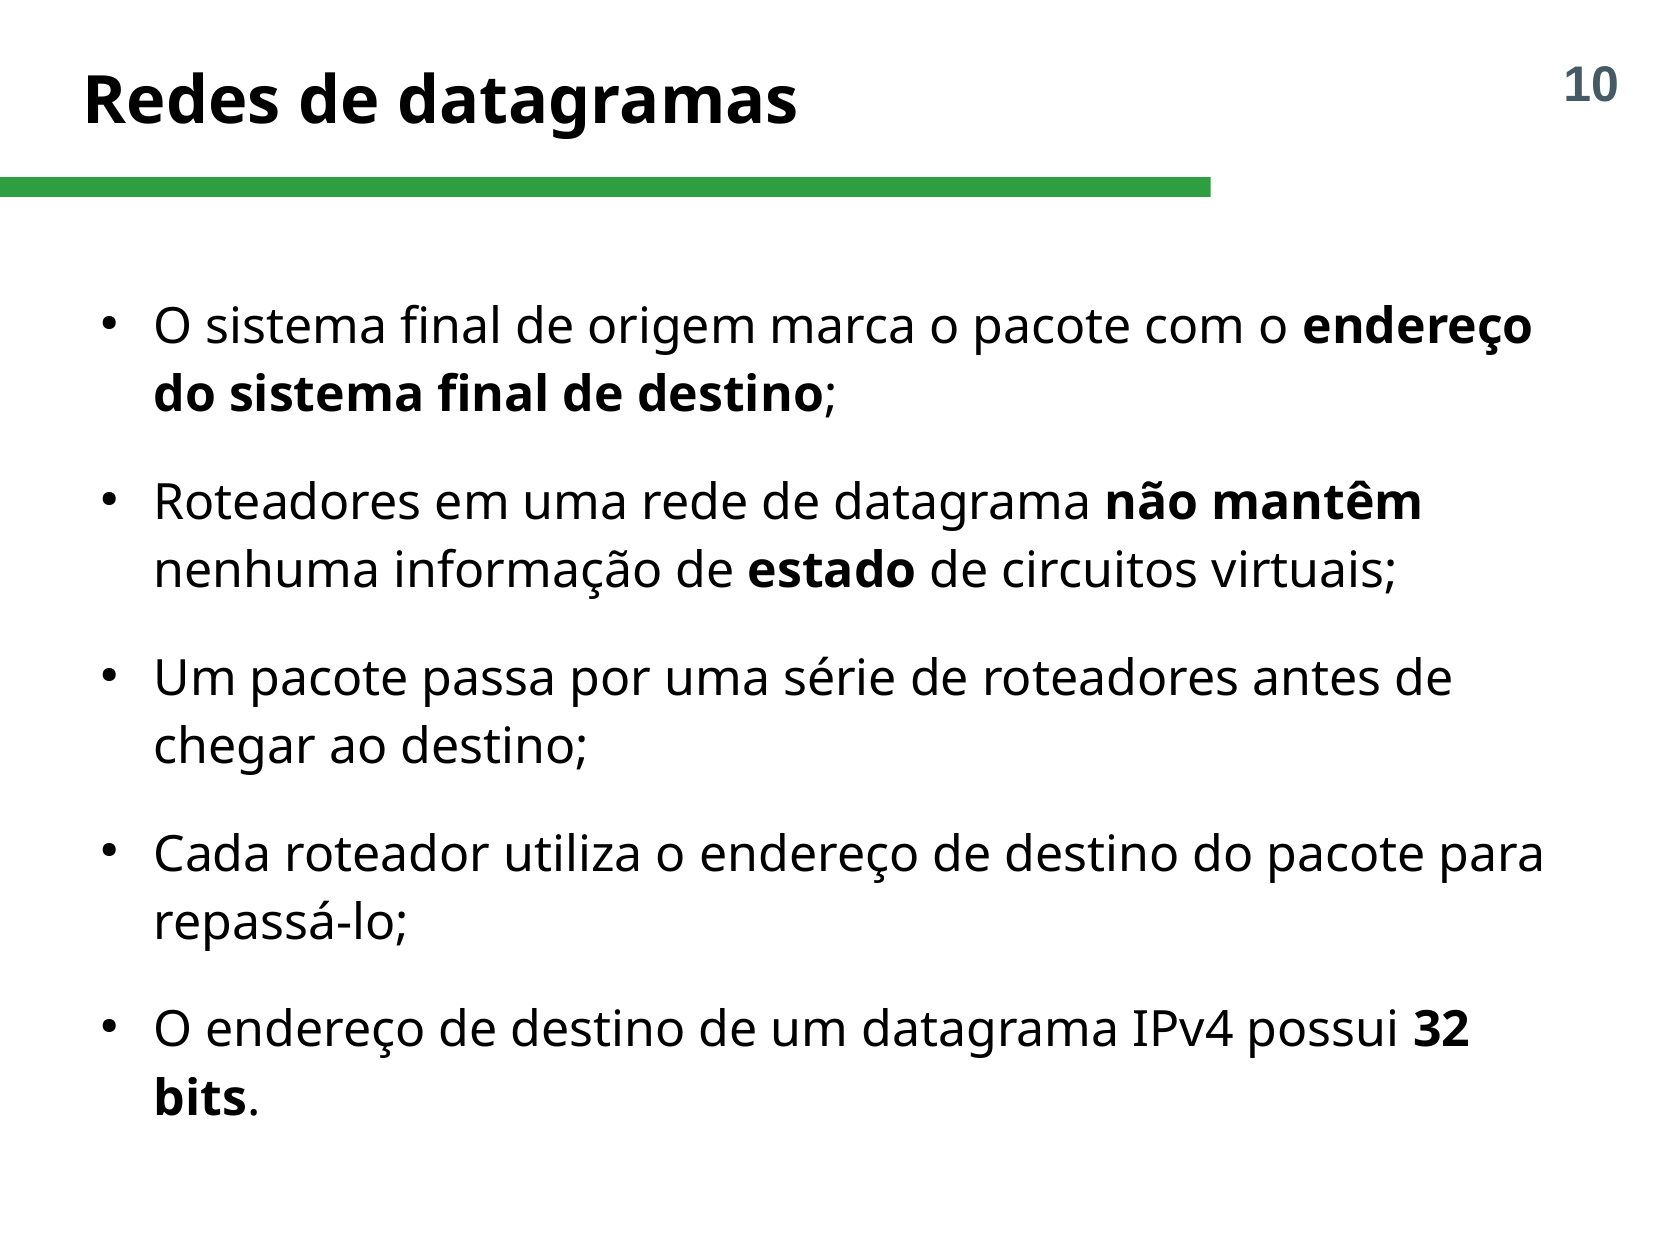

# Redes de datagramas
O sistema final de origem marca o pacote com o endereço do sistema final de destino;
Roteadores em uma rede de datagrama não mantêm nenhuma informação de estado de circuitos virtuais;
Um pacote passa por uma série de roteadores antes de chegar ao destino;
Cada roteador utiliza o endereço de destino do pacote para repassá-lo;
O endereço de destino de um datagrama IPv4 possui 32 bits.